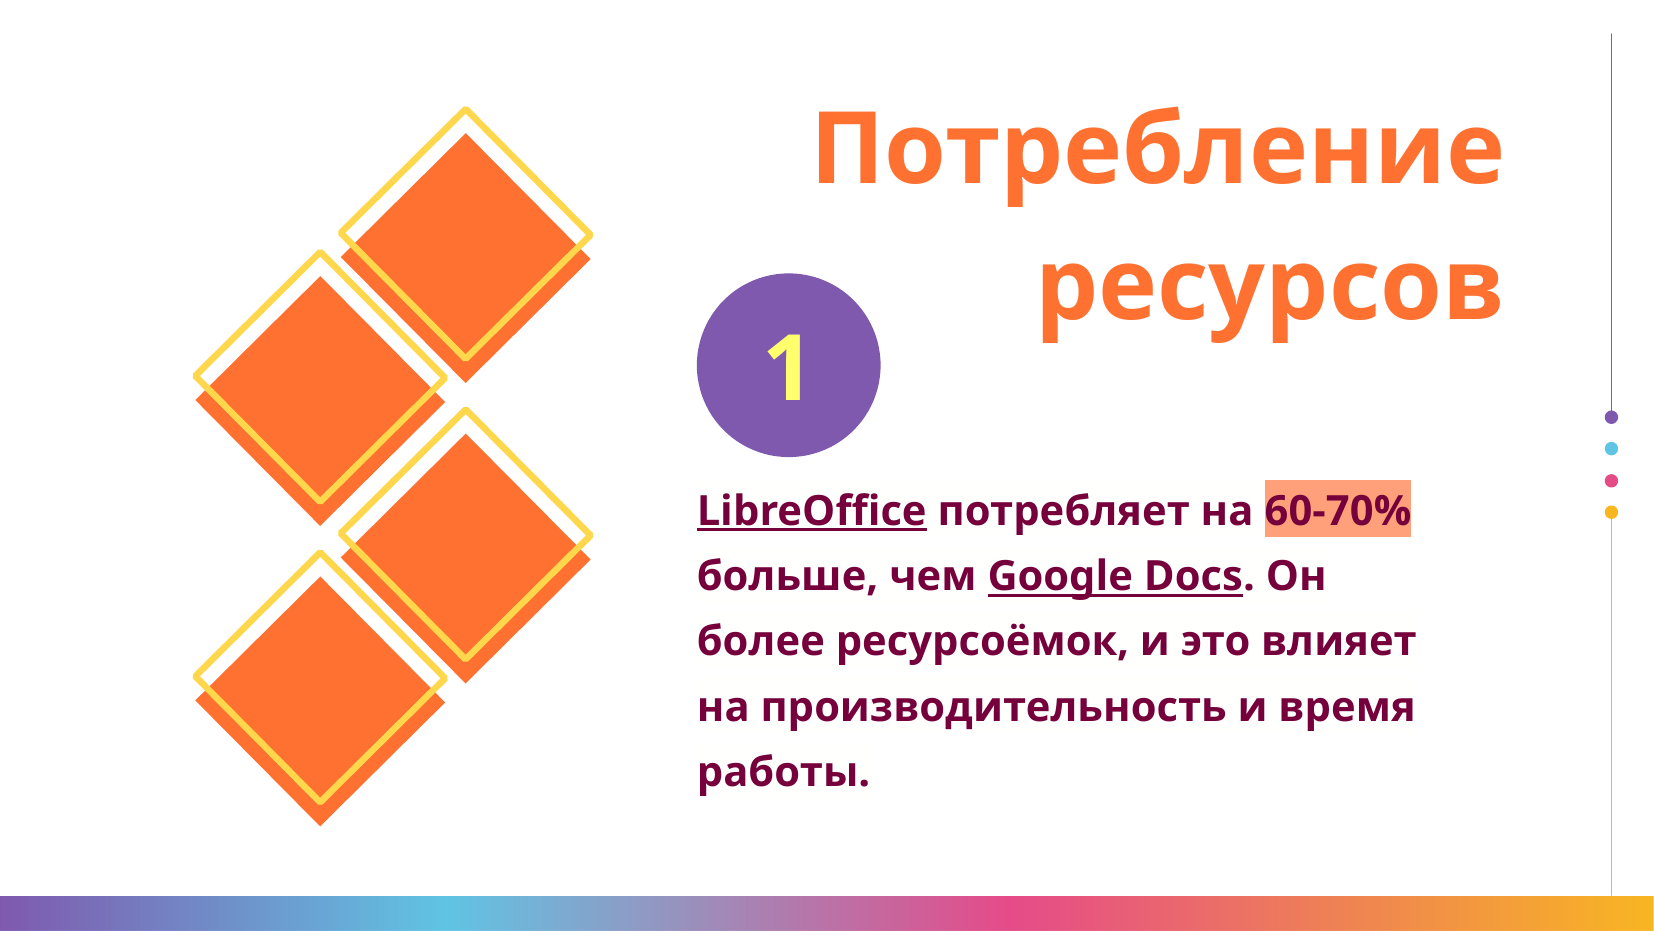

# Потребление ресурсов
1
LibreOffice потребляет на 60-70% больше, чем Google Docs. Он более ресурсоёмок, и это влияет на производительность и время работы.